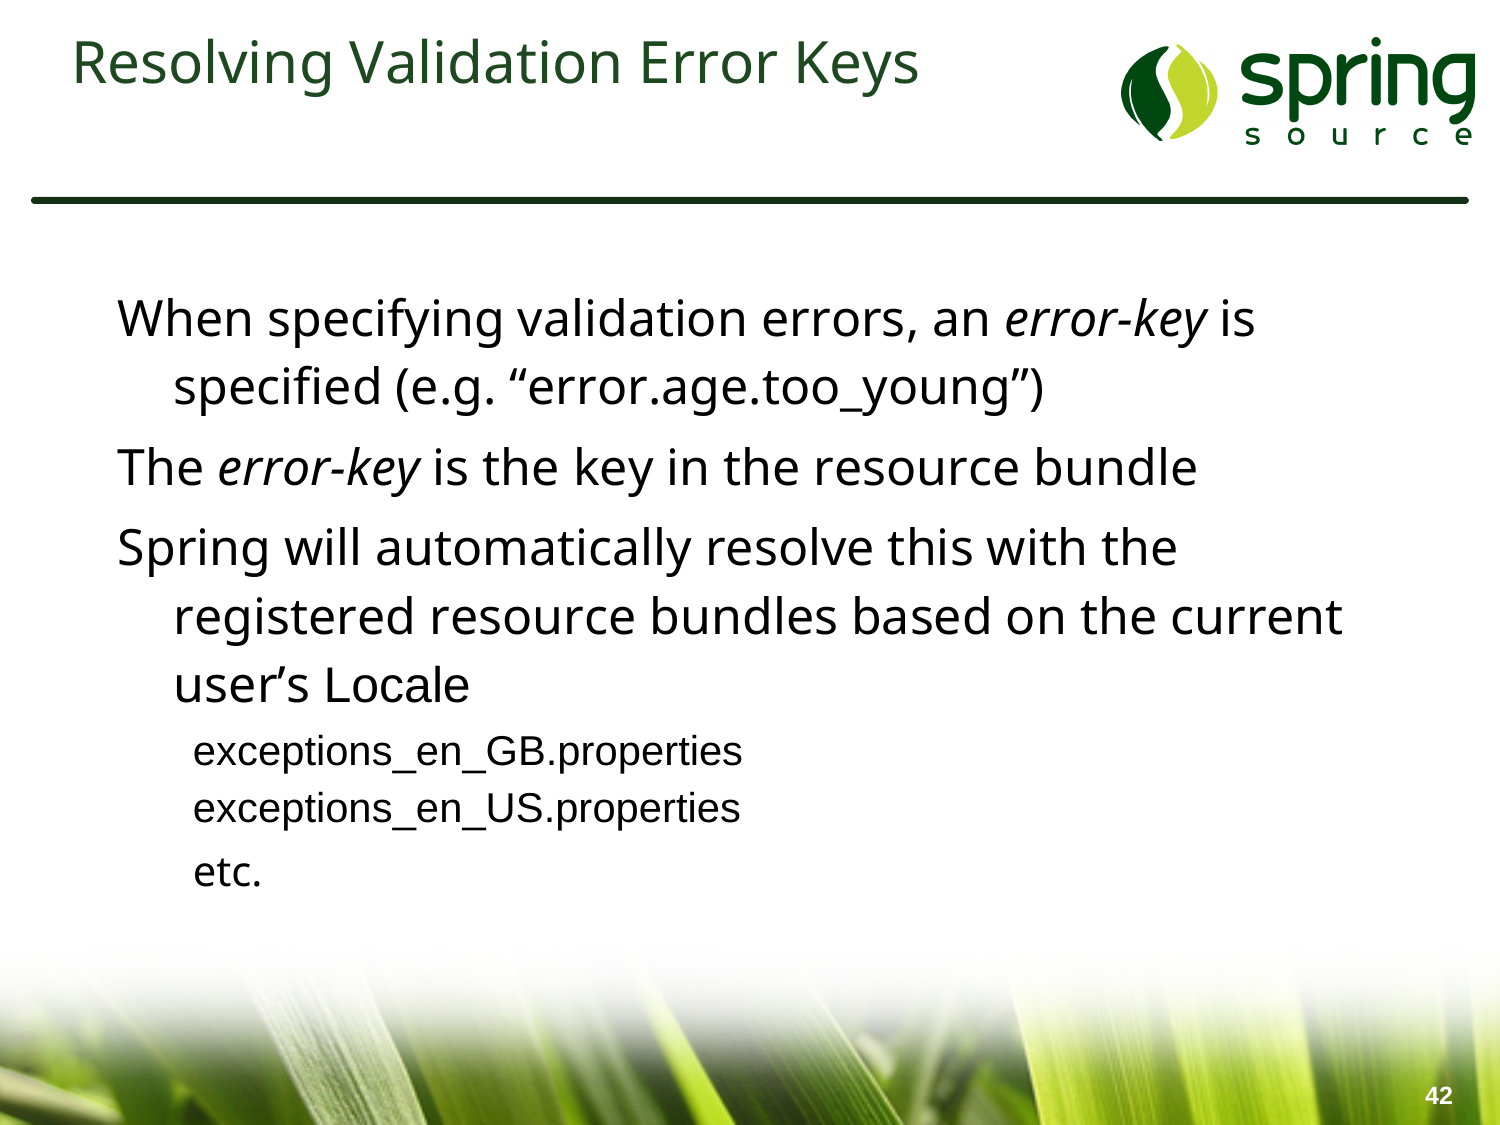

# Resolving Validation Error Keys
When specifying validation errors, an error-key is specified (e.g. “error.age.too_young”)
The error-key is the key in the resource bundle
Spring will automatically resolve this with the registered resource bundles based on the current user’s Locale
exceptions_en_GB.properties
exceptions_en_US.properties
etc.